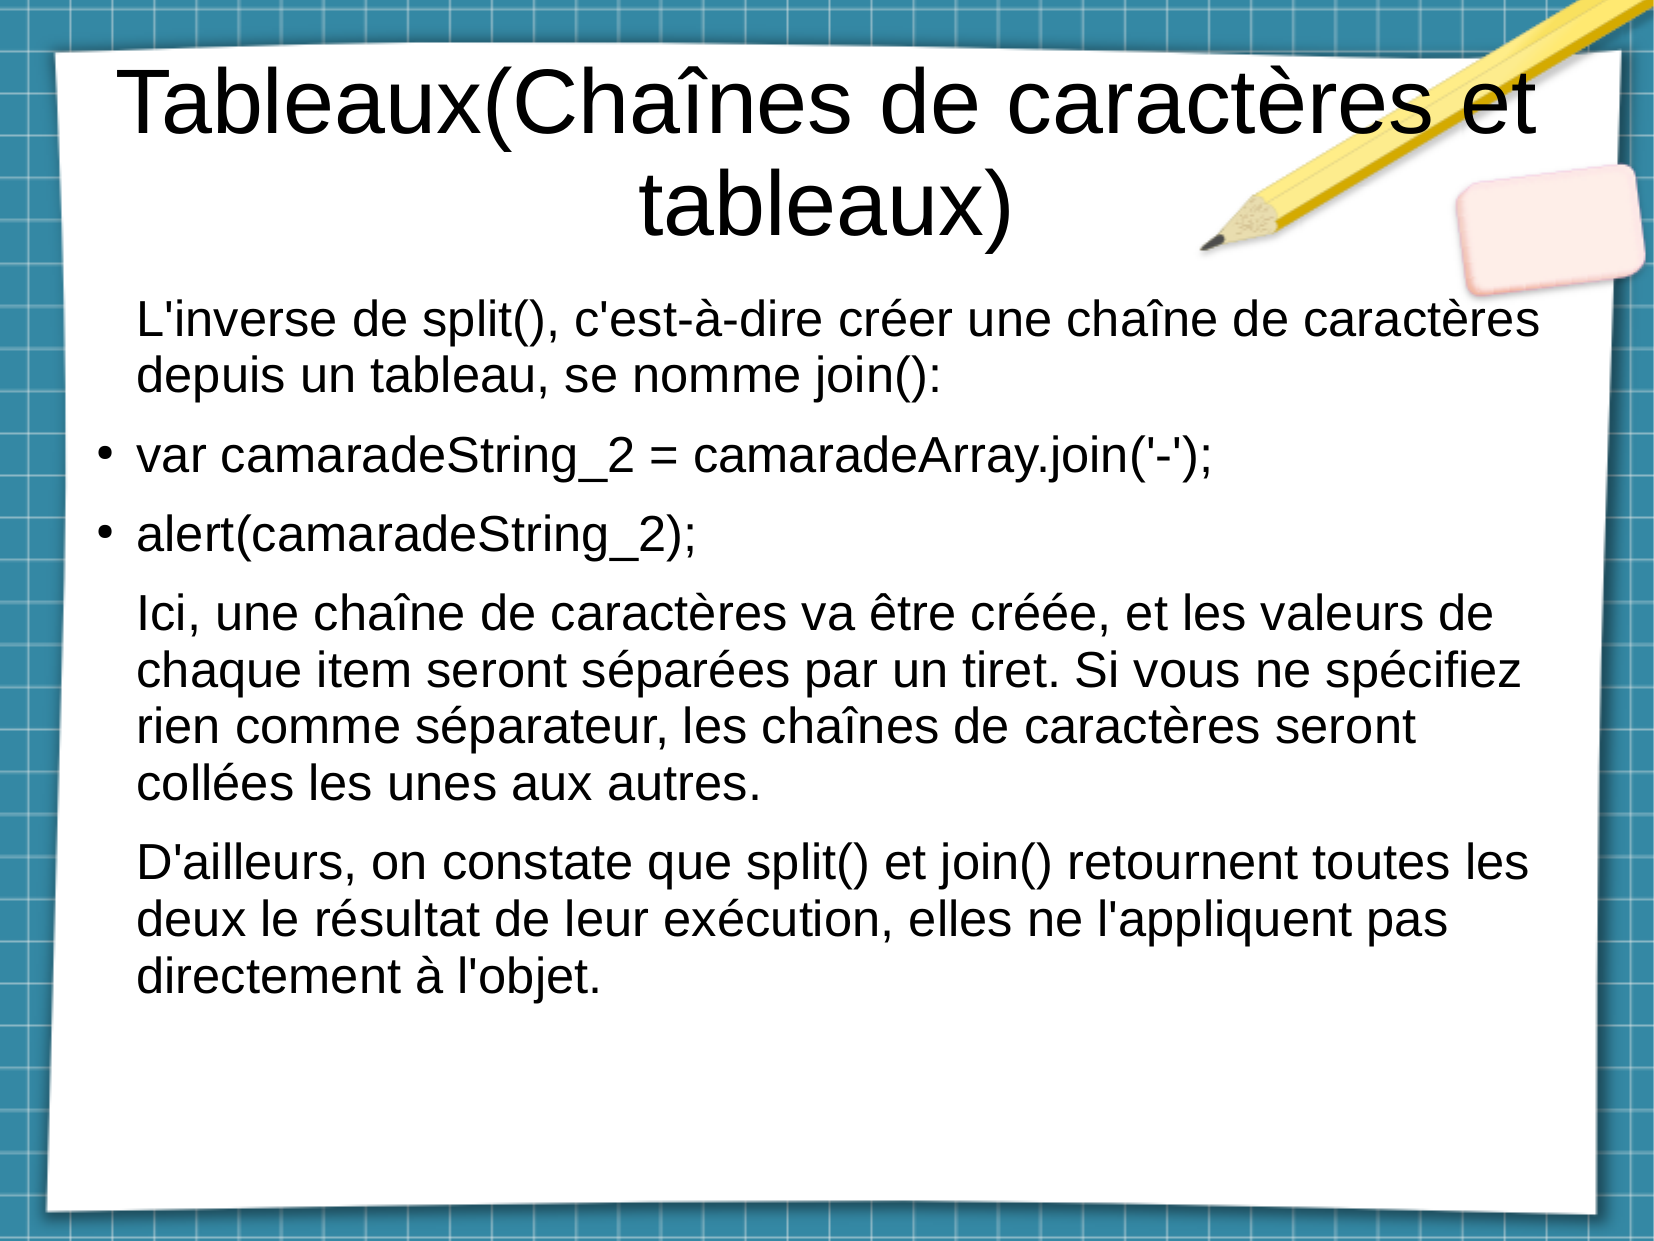

# Tableaux(Chaînes de caractères et tableaux)
L'inverse de split(), c'est-à-dire créer une chaîne de caractères depuis un tableau, se nomme join():
var camaradeString_2 = camaradeArray.join('-');
alert(camaradeString_2);
Ici, une chaîne de caractères va être créée, et les valeurs de chaque item seront séparées par un tiret. Si vous ne spécifiez rien comme séparateur, les chaînes de caractères seront collées les unes aux autres.
D'ailleurs, on constate que split() et join() retournent toutes les deux le résultat de leur exécution, elles ne l'appliquent pas directement à l'objet.